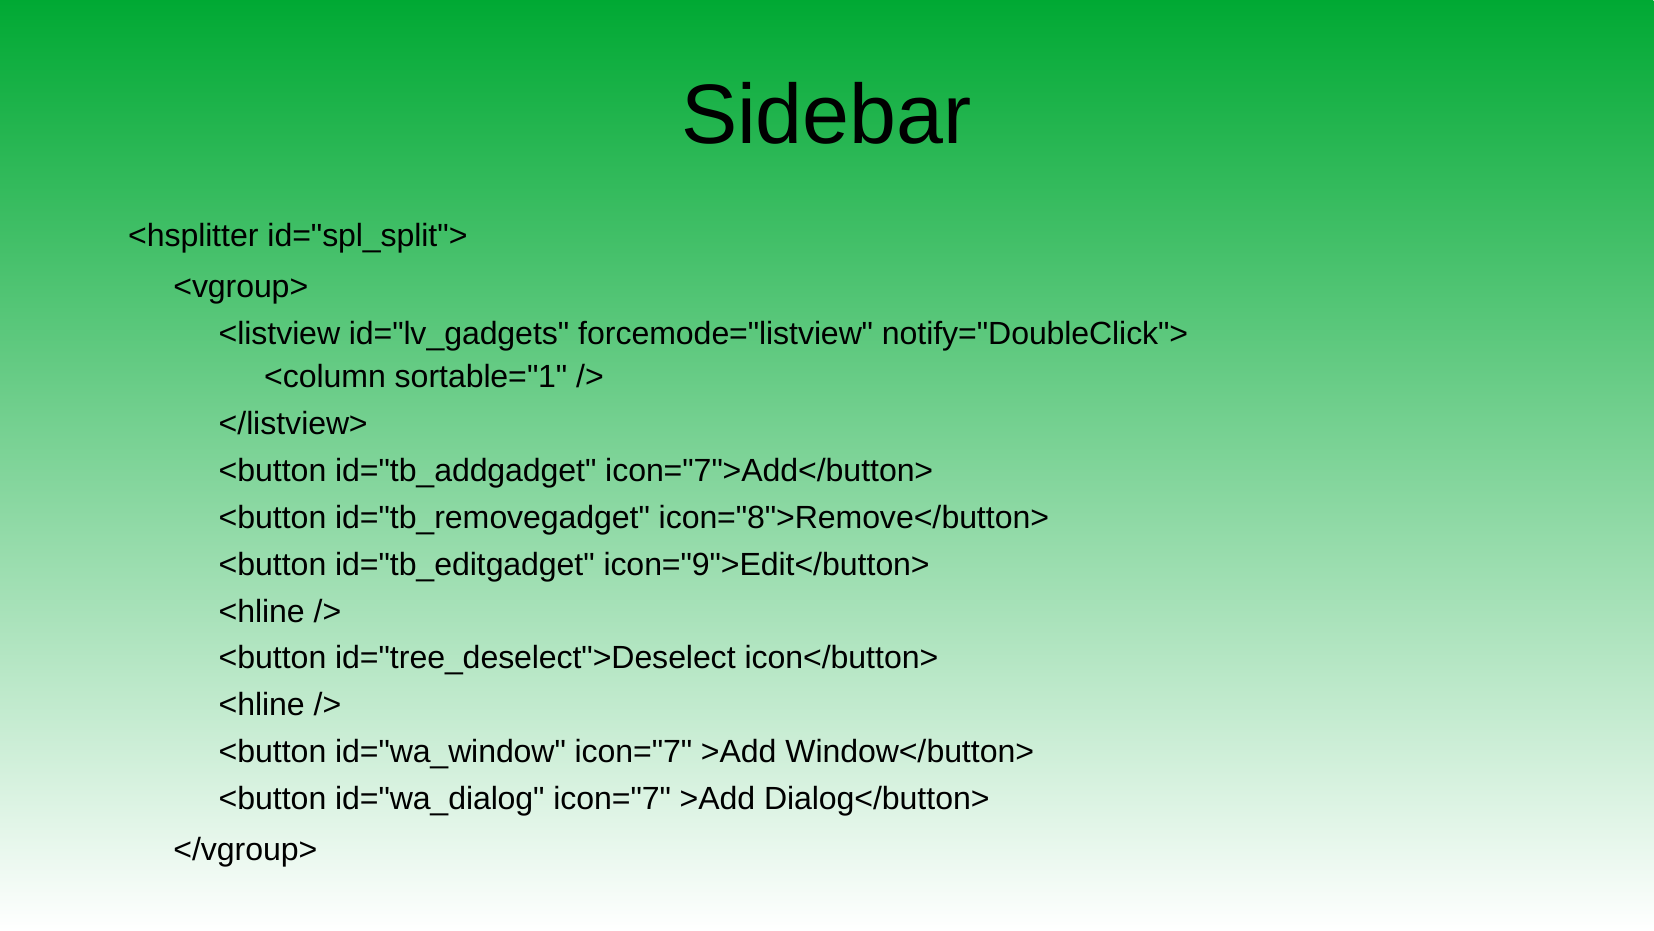

# Sidebar
<hsplitter id="spl_split">
<vgroup>
<listview id="lv_gadgets" forcemode="listview" notify="DoubleClick">
<column sortable="1" />
</listview>
<button id="tb_addgadget" icon="7">Add</button>
<button id="tb_removegadget" icon="8">Remove</button>
<button id="tb_editgadget" icon="9">Edit</button>
<hline />
<button id="tree_deselect">Deselect icon</button>
<hline />
<button id="wa_window" icon="7" >Add Window</button>
<button id="wa_dialog" icon="7" >Add Dialog</button>
</vgroup>